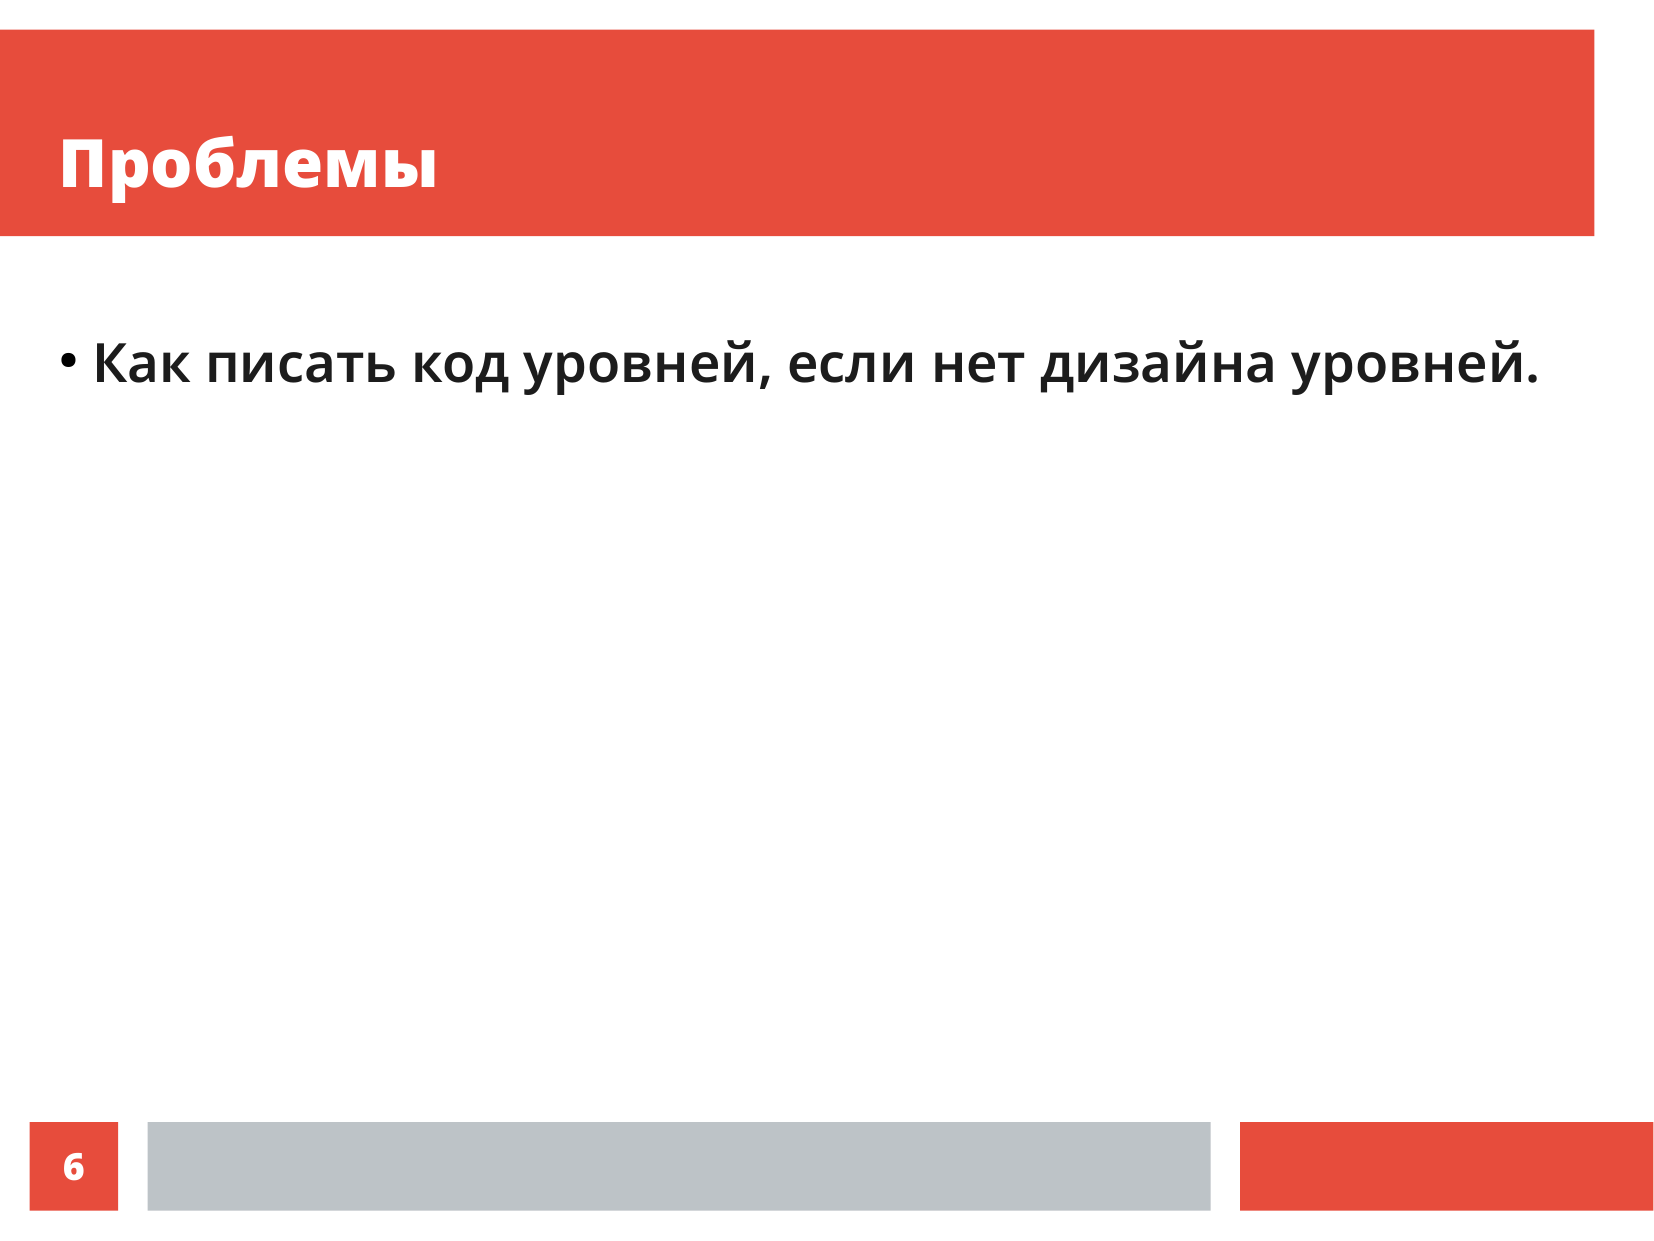

# Проблемы
 Как писать код уровней, если нет дизайна уровней.
6